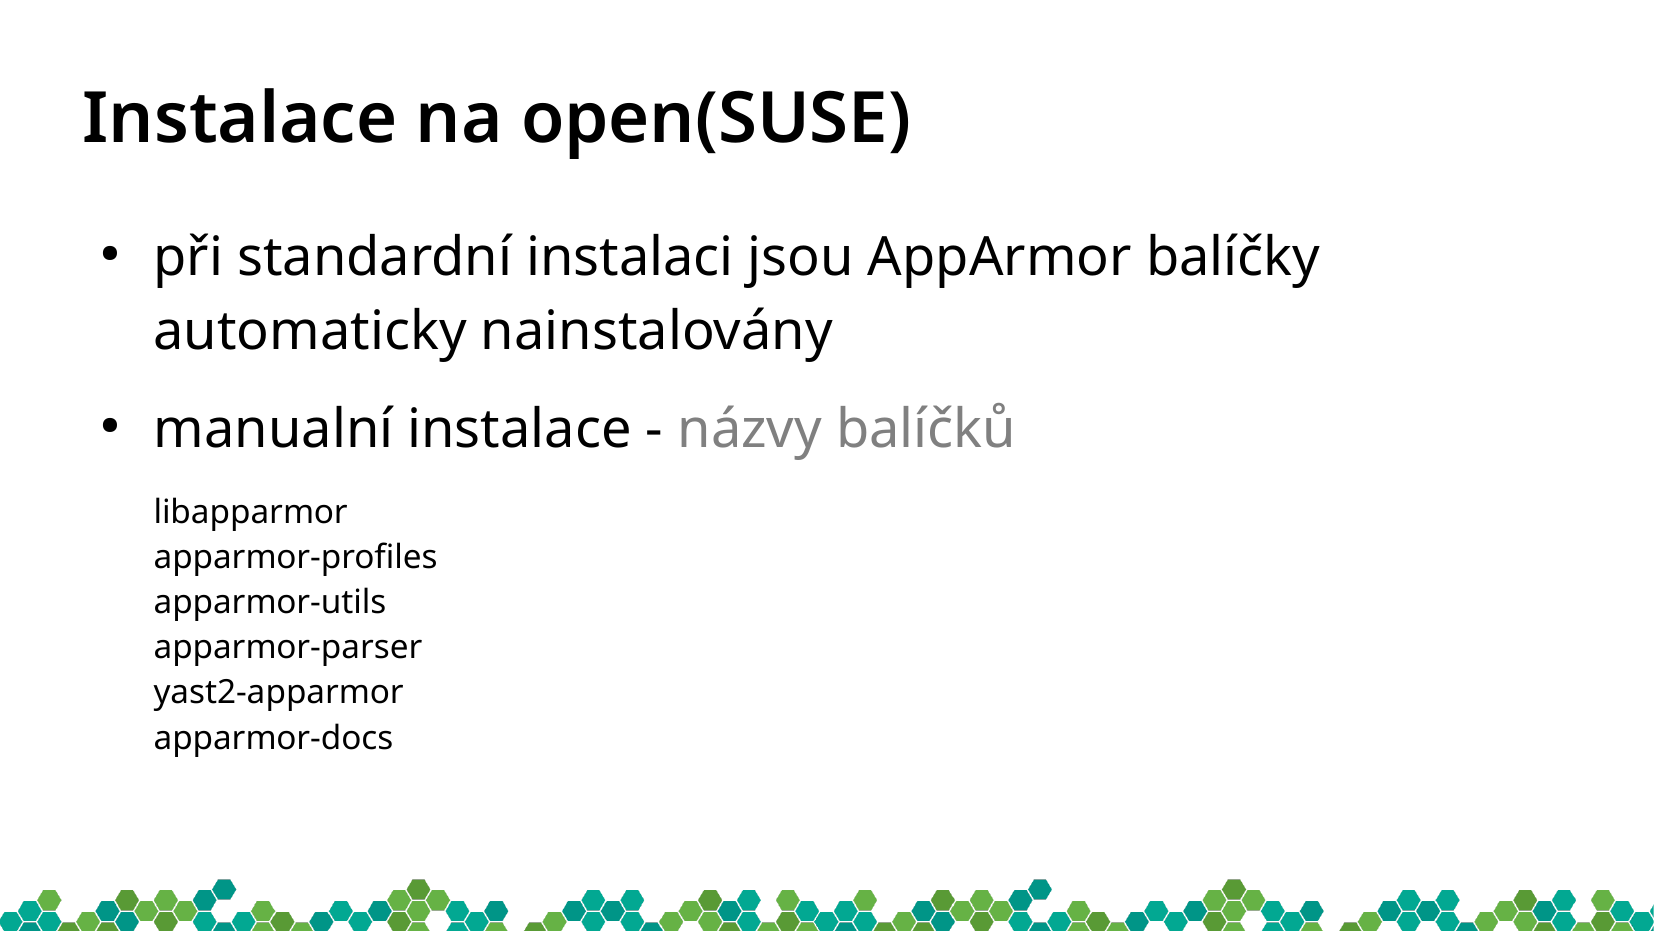

# Instalace na open(SUSE)
při standardní instalaci jsou AppArmor balíčky automaticky nainstalovány
manualní instalace - názvy balíčků
libapparmor
apparmor-profiles
apparmor-utils
apparmor-parser
yast2-apparmor
apparmor-docs